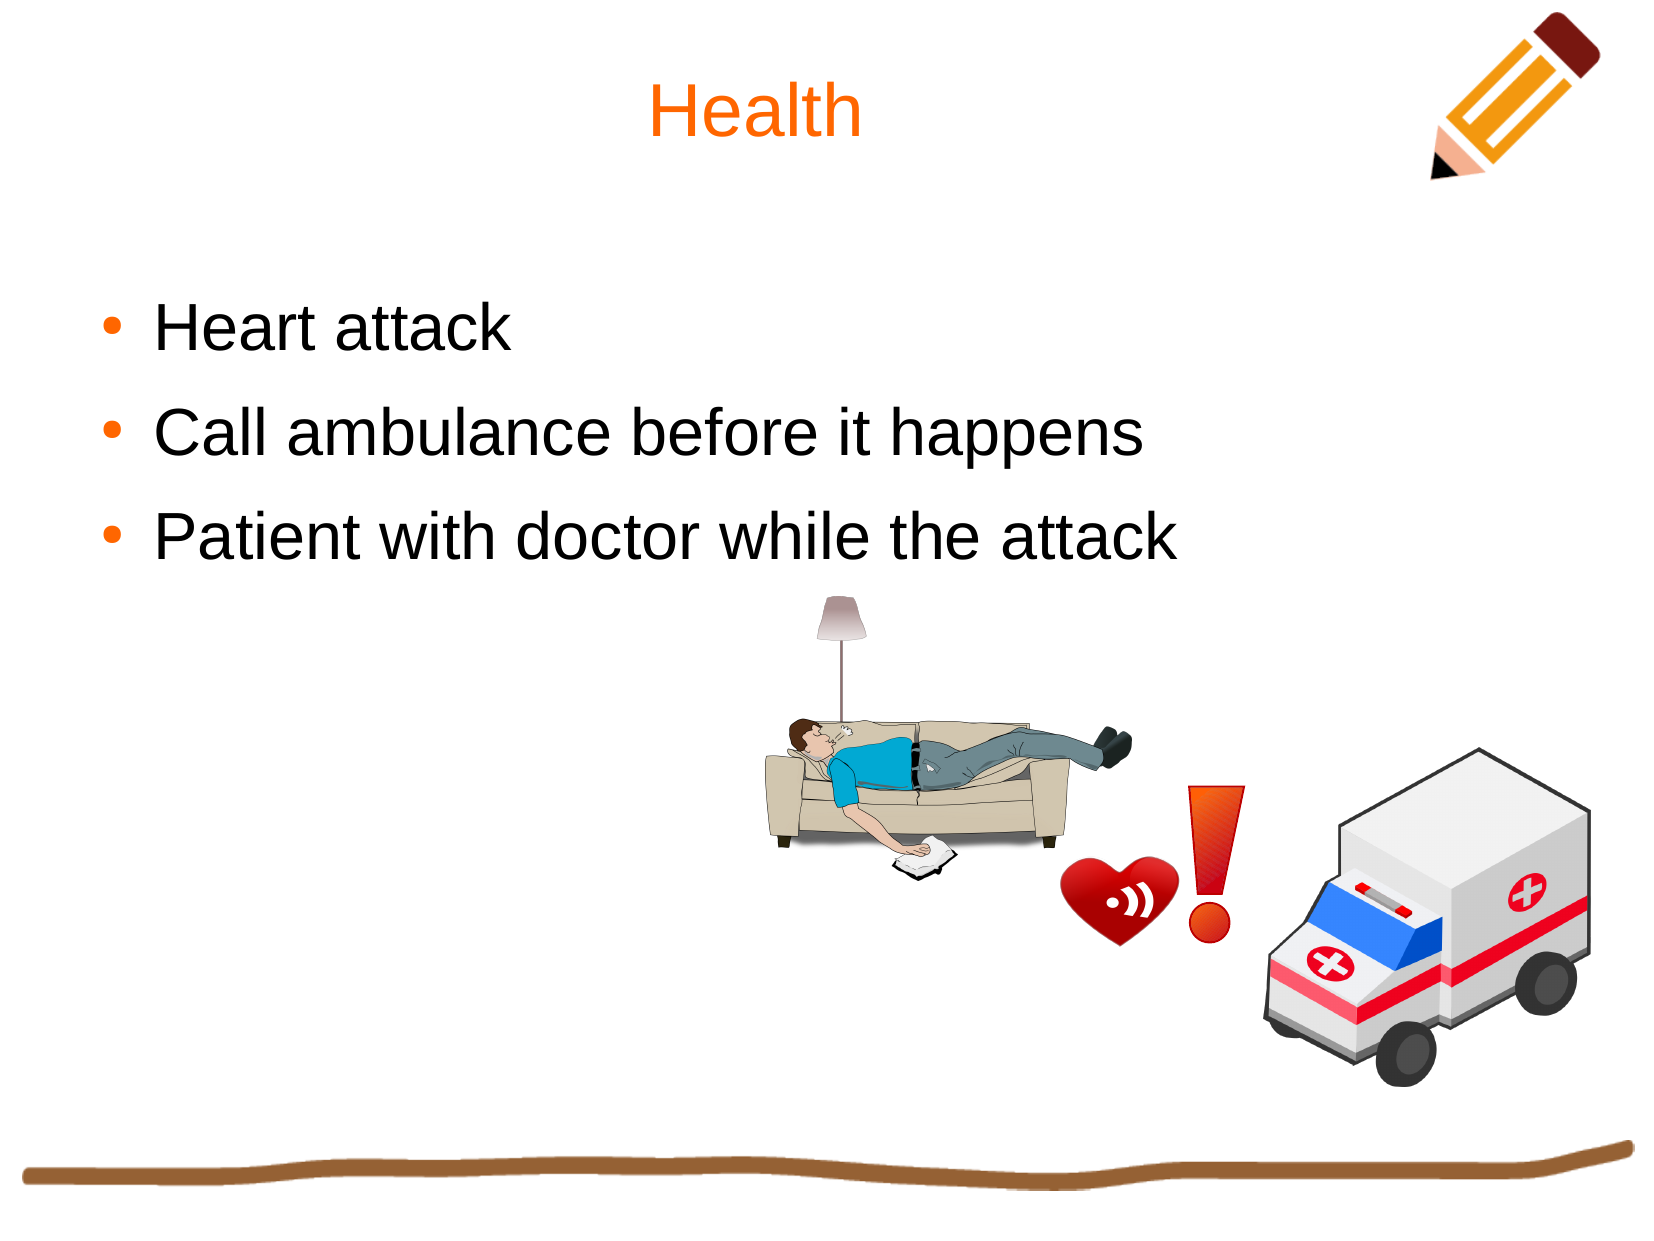

# Health
Heart attack
Call ambulance before it happens
Patient with doctor while the attack